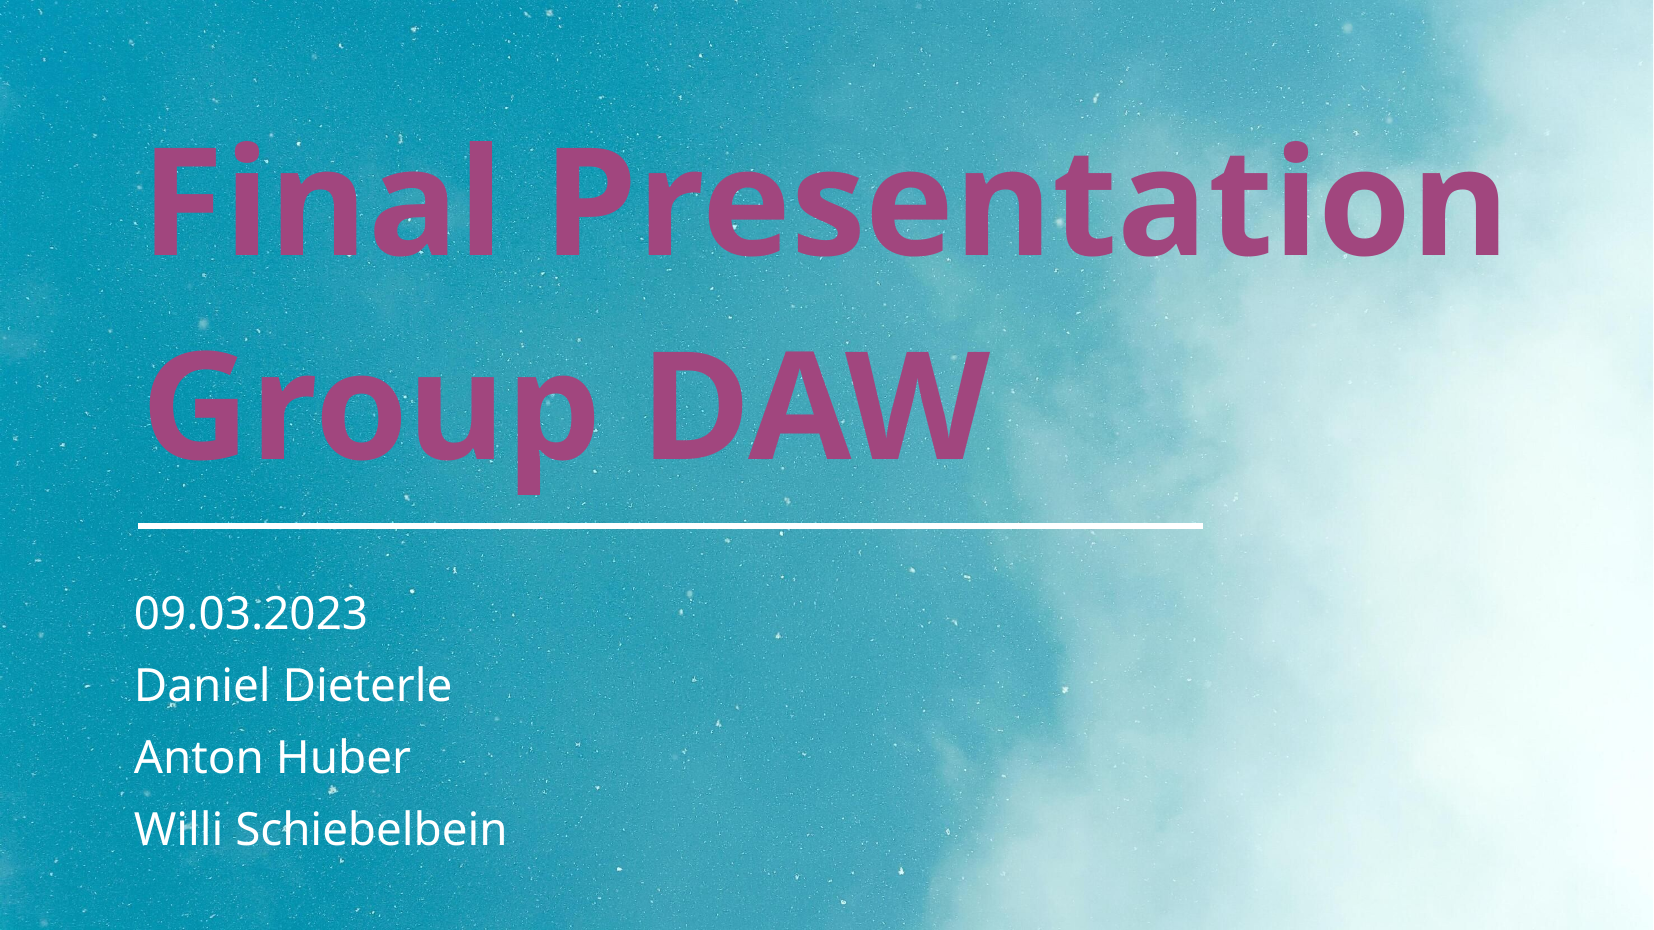

# Final Presentation Group DAW
09.03.2023
Daniel Dieterle
Anton Huber
Willi Schiebelbein